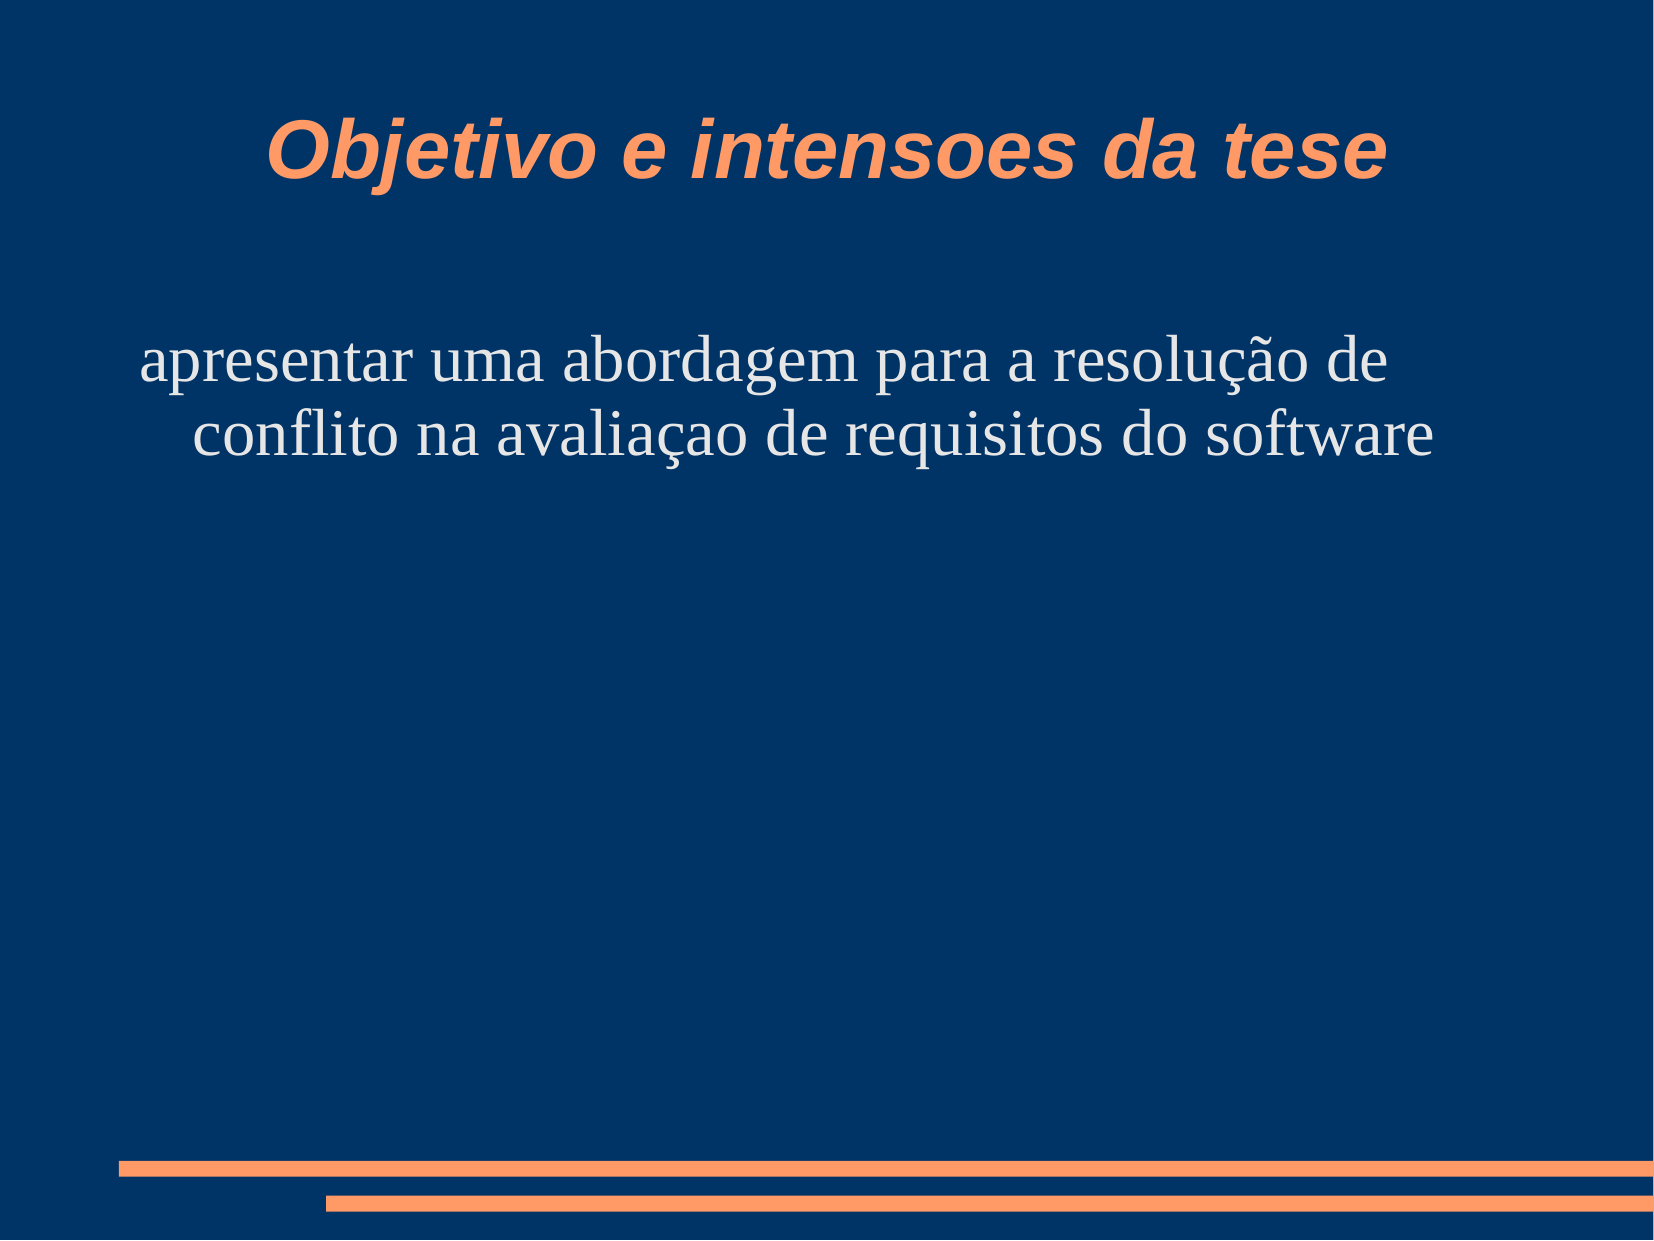

# Objetivo e intensoes da tese
apresentar uma abordagem para a resolução de conflito na avaliaçao de requisitos do software